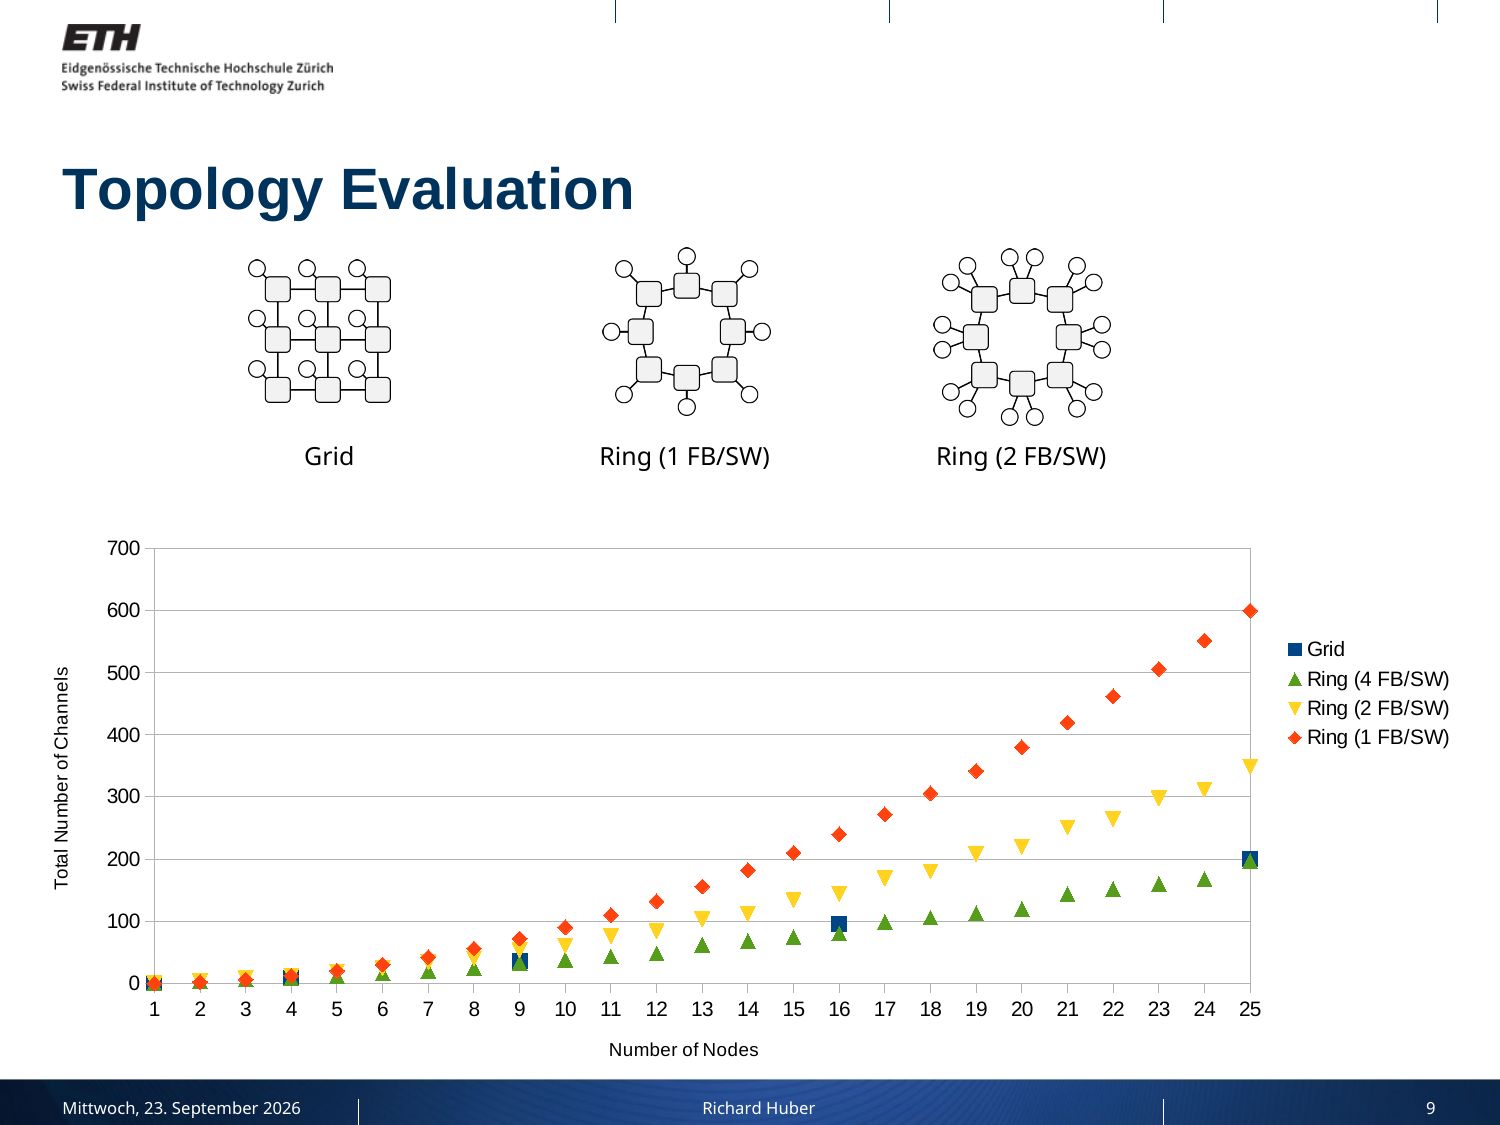

# Topology Evaluation
Grid
Ring (1 FB/SW)
Ring (2 FB/SW)
### Chart
| Category | Grid | Ring (4 FB/SW) | Ring (2 FB/SW) | Ring (1 FB/SW) |
|---|---|---|---|---|
| 1 | 0.0 | 0.0 | 0.0 | 0.0 |
| 2 | None | 4.0 | 4.0 | 2.0 |
| 3 | None | 6.0 | 8.0 | 6.0 |
| 4 | 8.0 | 8.0 | 12.0 | 12.0 |
| 5 | None | 12.0 | 19.0 | 20.0 |
| 6 | None | 16.0 | 24.0 | 30.0 |
| 7 | None | 20.0 | 34.0 | 42.0 |
| 8 | None | 24.0 | 40.0 | 56.0 |
| 9 | 36.0 | 33.0 | 53.0 | 72.0 |
| 10 | None | 38.0 | 60.0 | 90.0 |
| 11 | None | 43.0 | 76.0 | 110.0 |
| 12 | None | 48.0 | 84.0 | 132.0 |
| 13 | None | 62.0 | 103.0 | 156.0 |
| 14 | None | 68.0 | 112.0 | 182.0 |
| 15 | None | 74.0 | 134.0 | 210.0 |
| 16 | 96.0 | 80.0 | 144.0 | 240.0 |
| 17 | None | 99.0 | 169.0 | 272.0 |
| 18 | None | 106.0 | 180.0 | 306.0 |
| 19 | None | 113.0 | 208.0 | 342.0 |
| 20 | None | 120.0 | 220.0 | 380.0 |
| 21 | None | 144.0 | 251.0 | 420.0 |
| 22 | None | 152.0 | 264.0 | 462.0 |
| 23 | None | 160.0 | 298.0 | 506.0 |
| 24 | None | 168.0 | 312.0 | 552.0 |
9